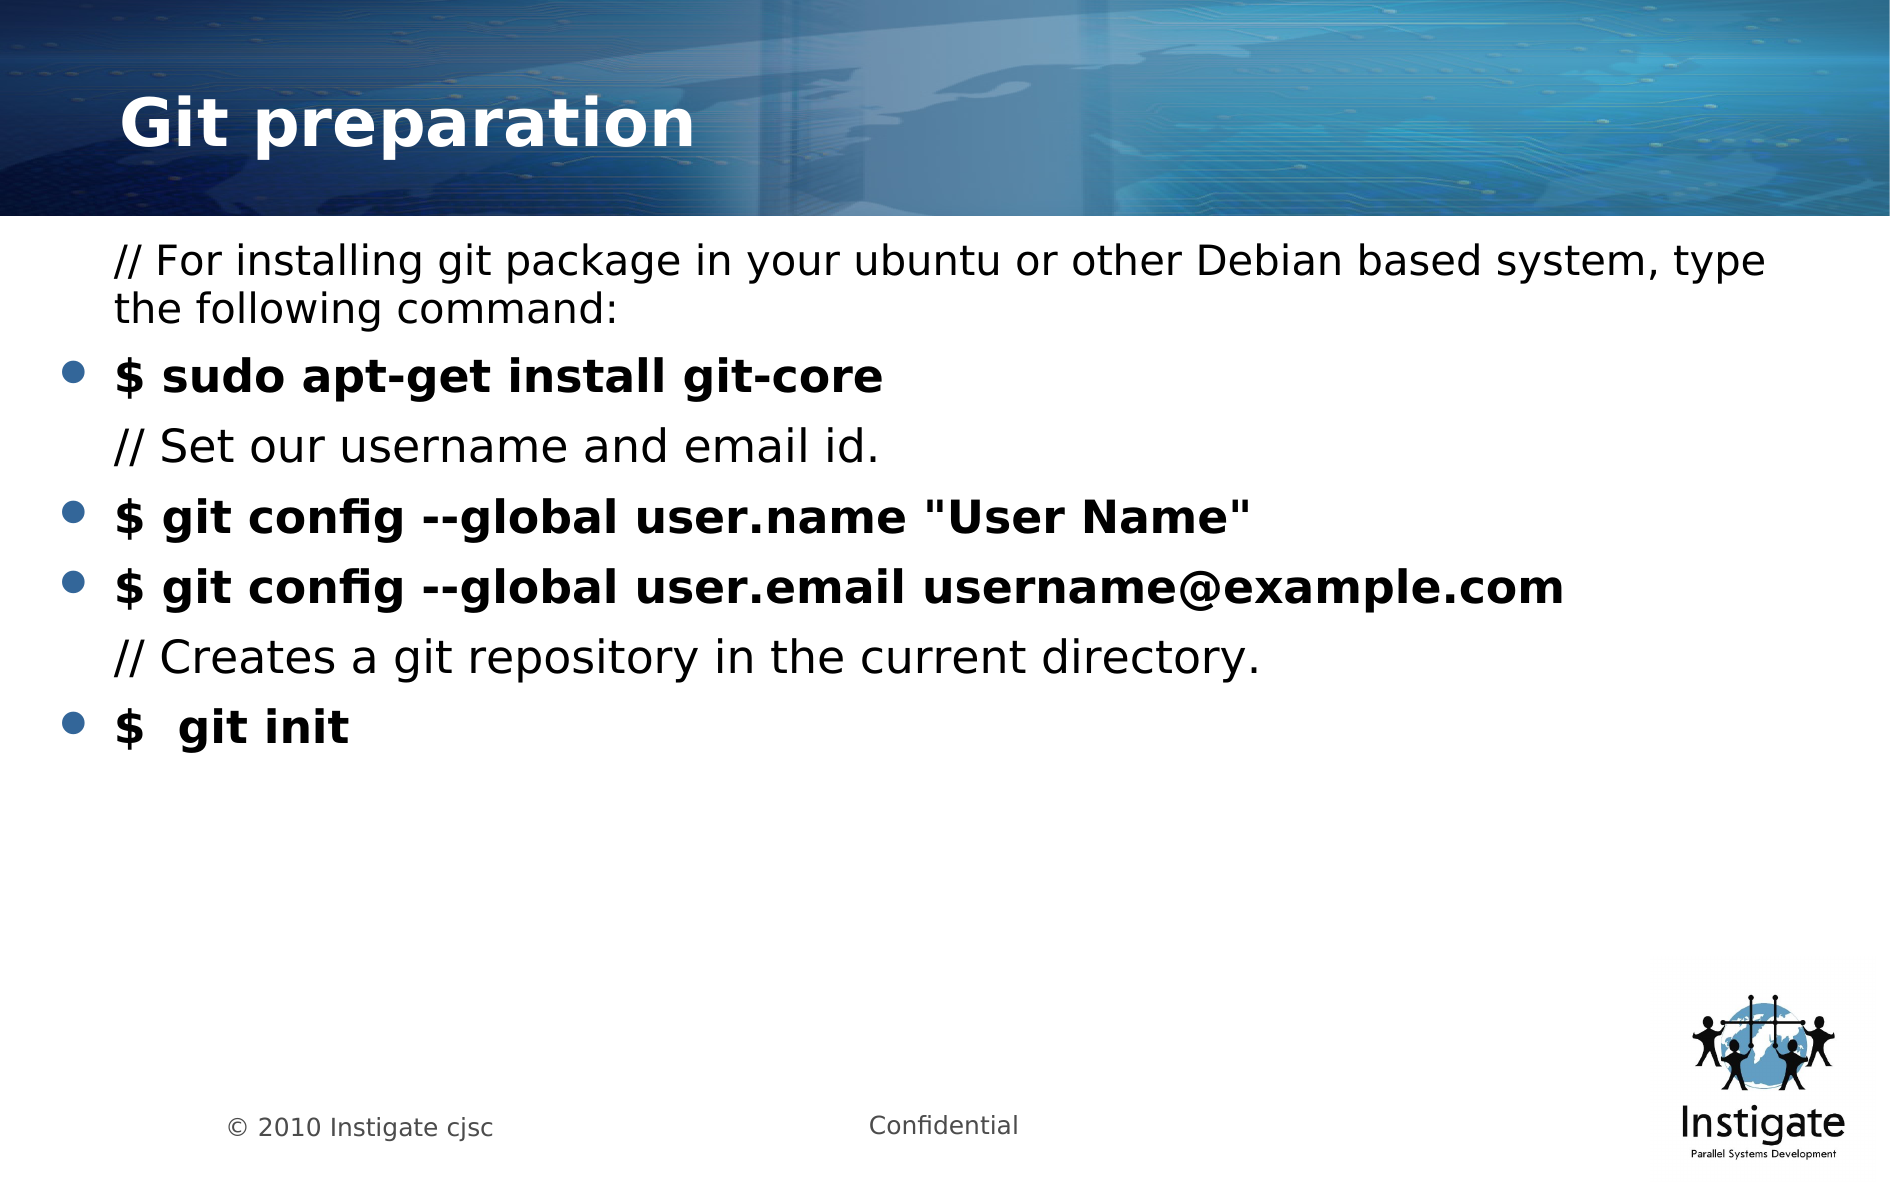

# Git preparation
// For installing git package in your ubuntu or other Debian based system, type the following command:
$ sudo apt-get install git-core
// Set our username and email id.
$ git config --global user.name "User Name"
$ git config --global user.email username@example.com
// Creates a git repository in the current directory.
$ git init